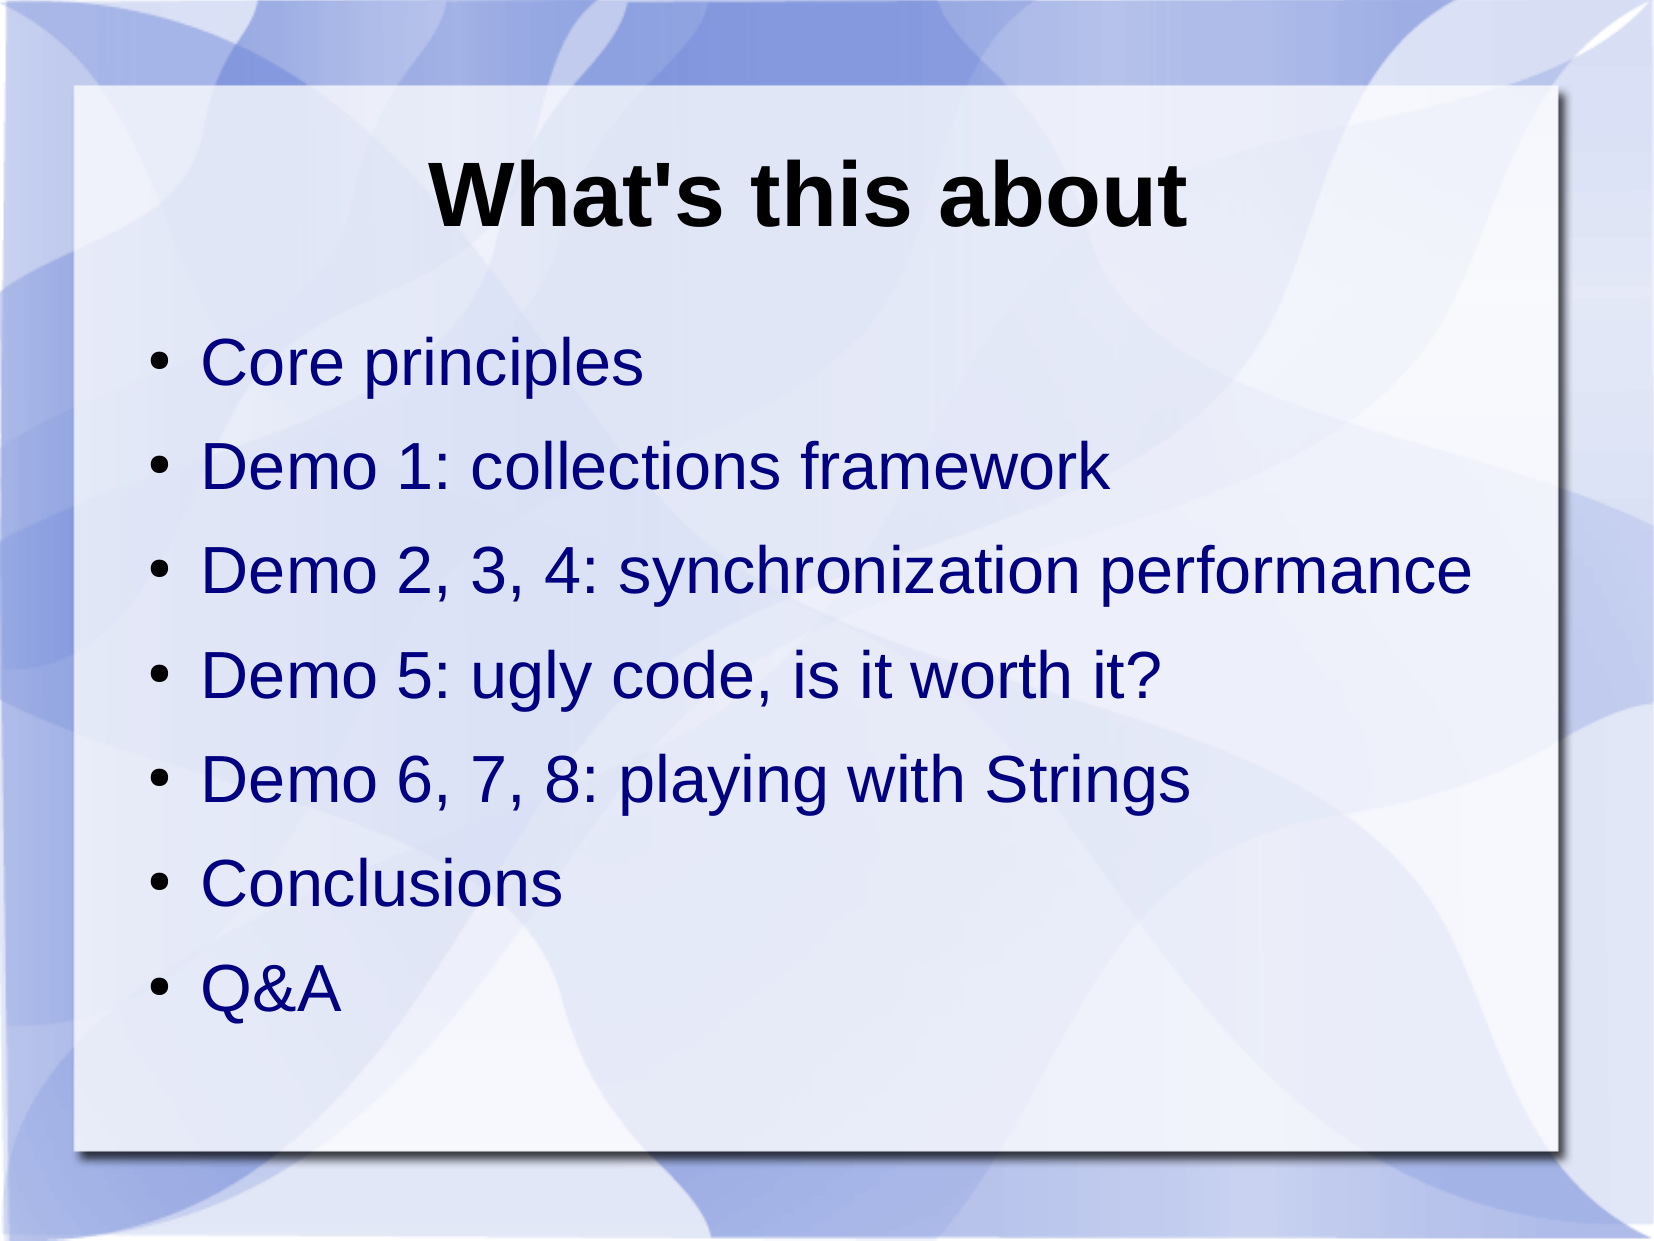

# What's this about
Core principles
Demo 1: collections framework
Demo 2, 3, 4: synchronization performance
Demo 5: ugly code, is it worth it?
Demo 6, 7, 8: playing with Strings
Conclusions
Q&A